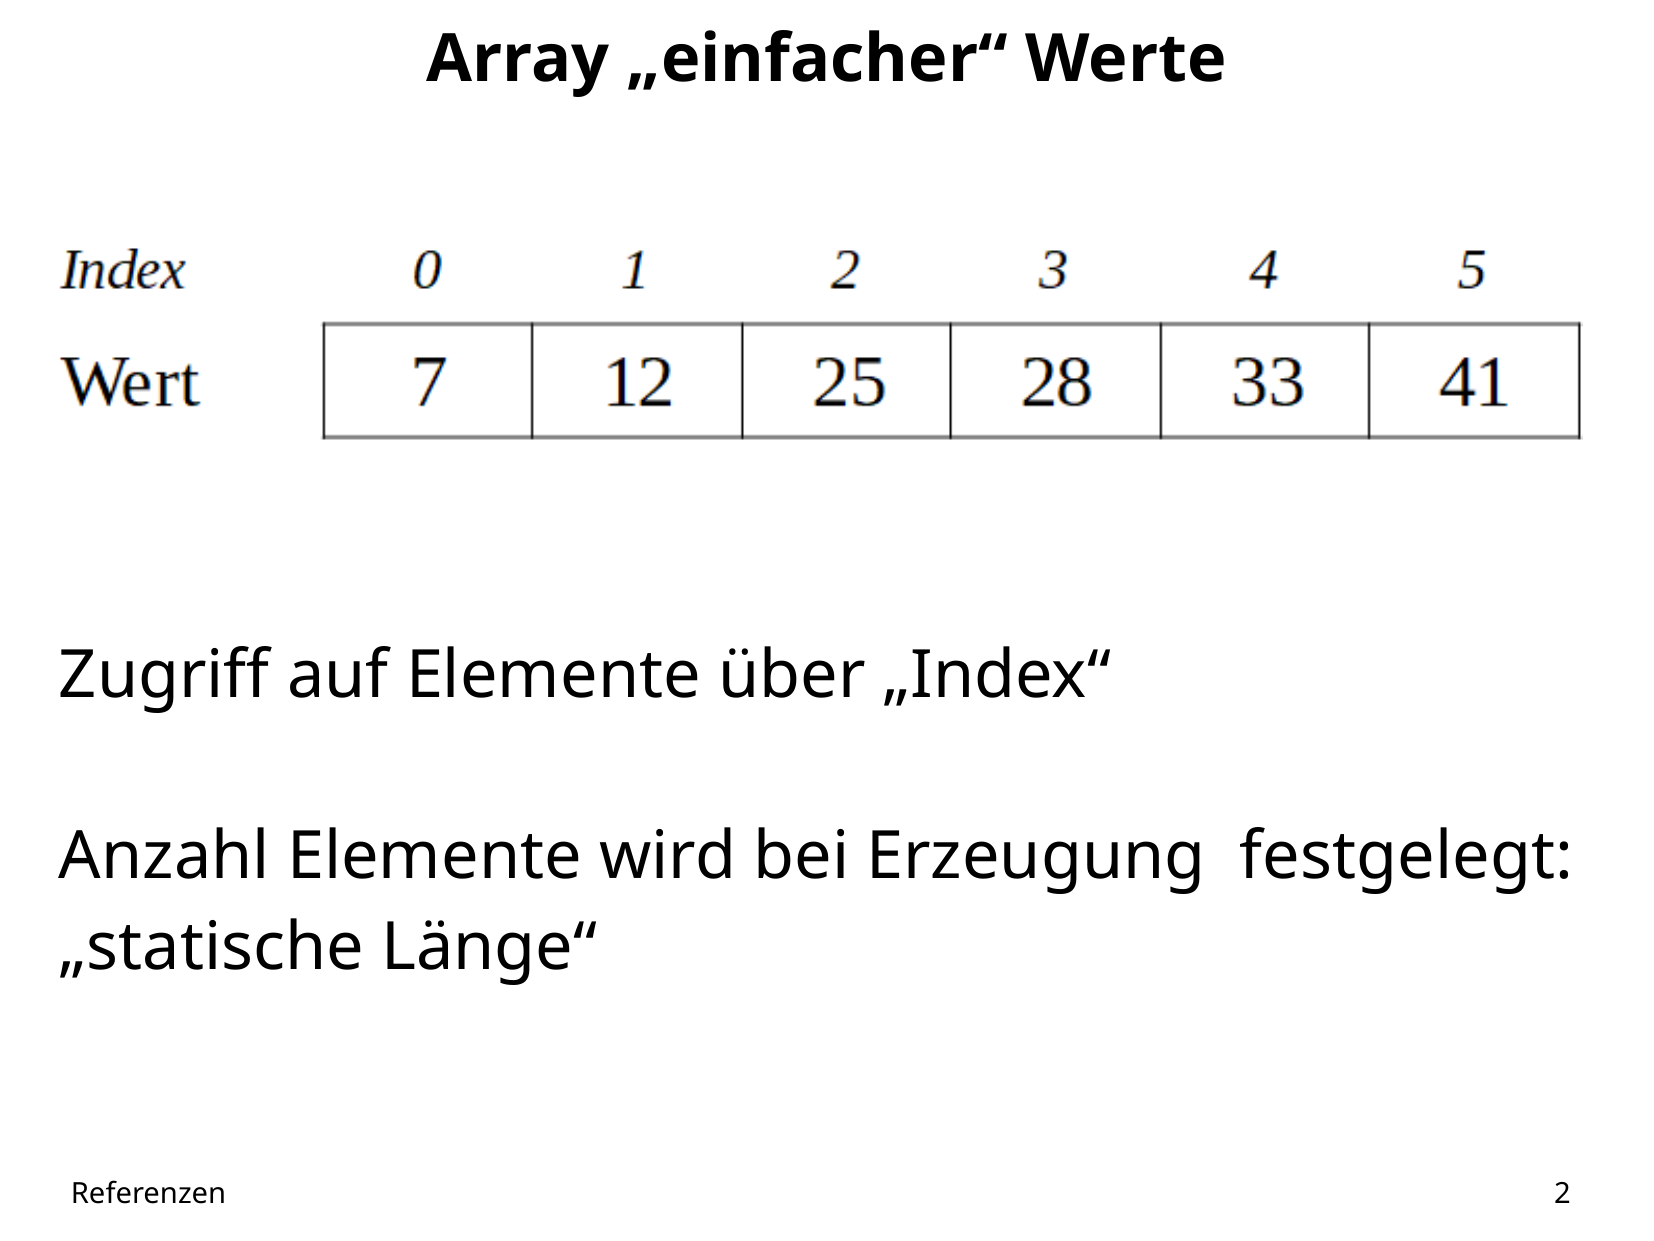

# Array „einfacher“ Werte
Zugriff auf Elemente über „Index“
Anzahl Elemente wird bei Erzeugung festgelegt: „statische Länge“
Referenzen
2